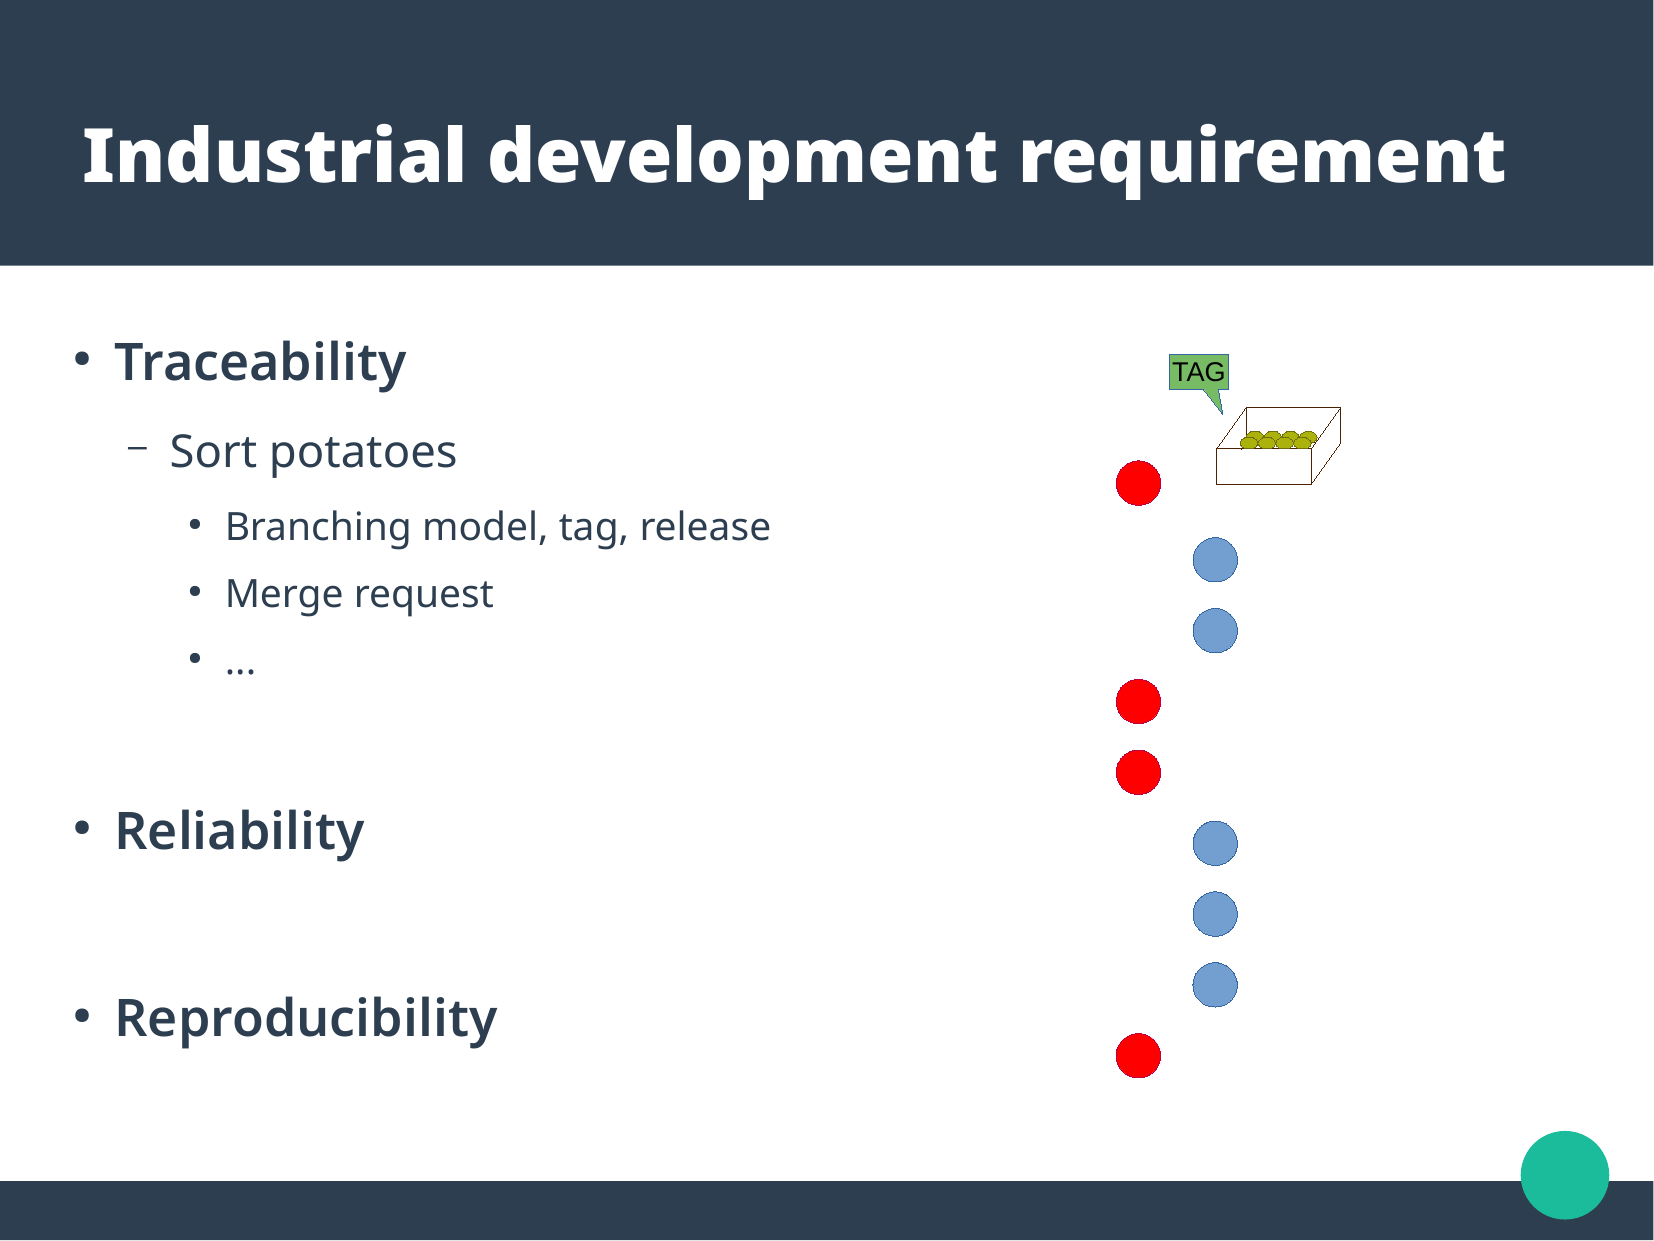

# Industrial development requirement
Traceability
Sort potatoes
Branching model, tag, release
Merge request
...
Reliability
Reproducibility
TAG